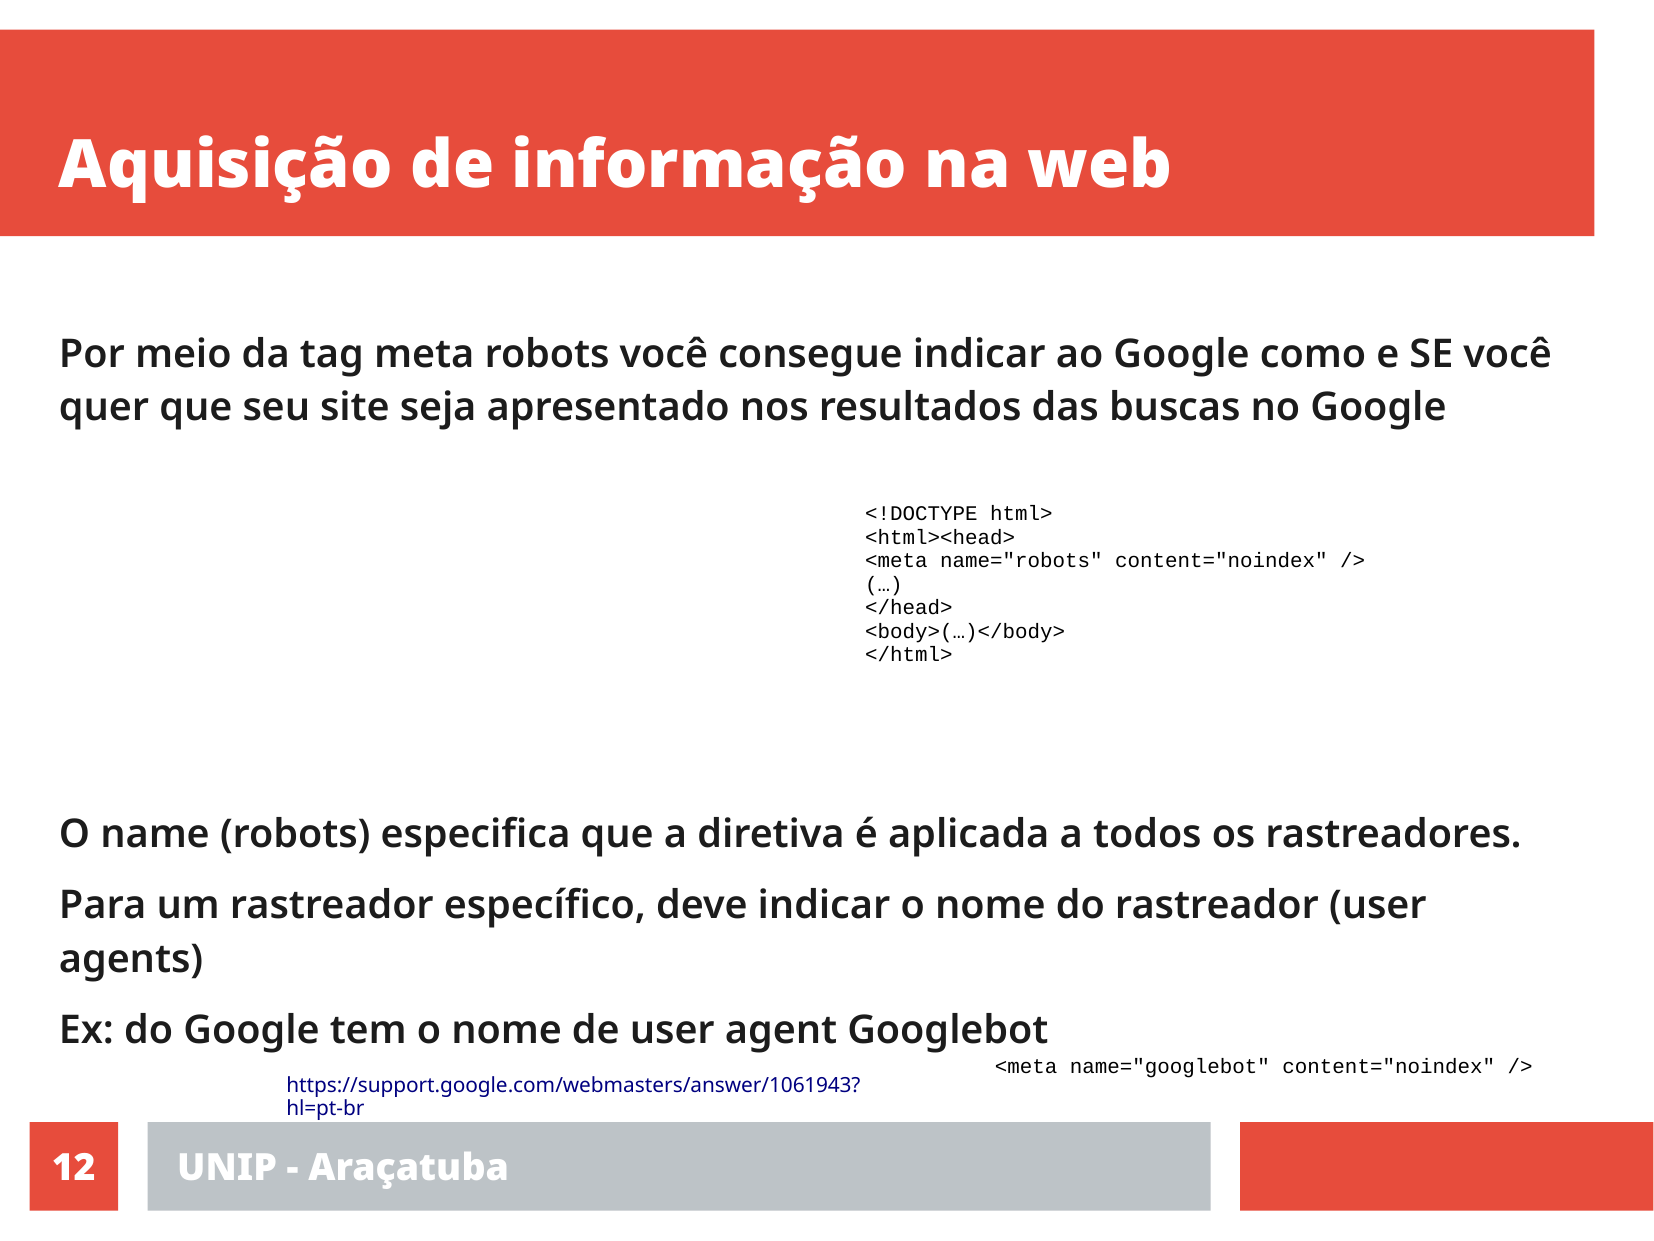

# Aquisição de informação na web
Por meio da tag meta robots você consegue indicar ao Google como e SE você quer que seu site seja apresentado nos resultados das buscas no Google
O name (robots) especifica que a diretiva é aplicada a todos os rastreadores.
Para um rastreador específico, deve indicar o nome do rastreador (user agents)
Ex: do Google tem o nome de user agent Googlebot
<!DOCTYPE html>
<html><head>
<meta name="robots" content="noindex" />
(…)
</head>
<body>(…)</body>
</html>
<meta name="googlebot" content="noindex" />
https://support.google.com/webmasters/answer/1061943?hl=pt-br
12
UNIP - Araçatuba